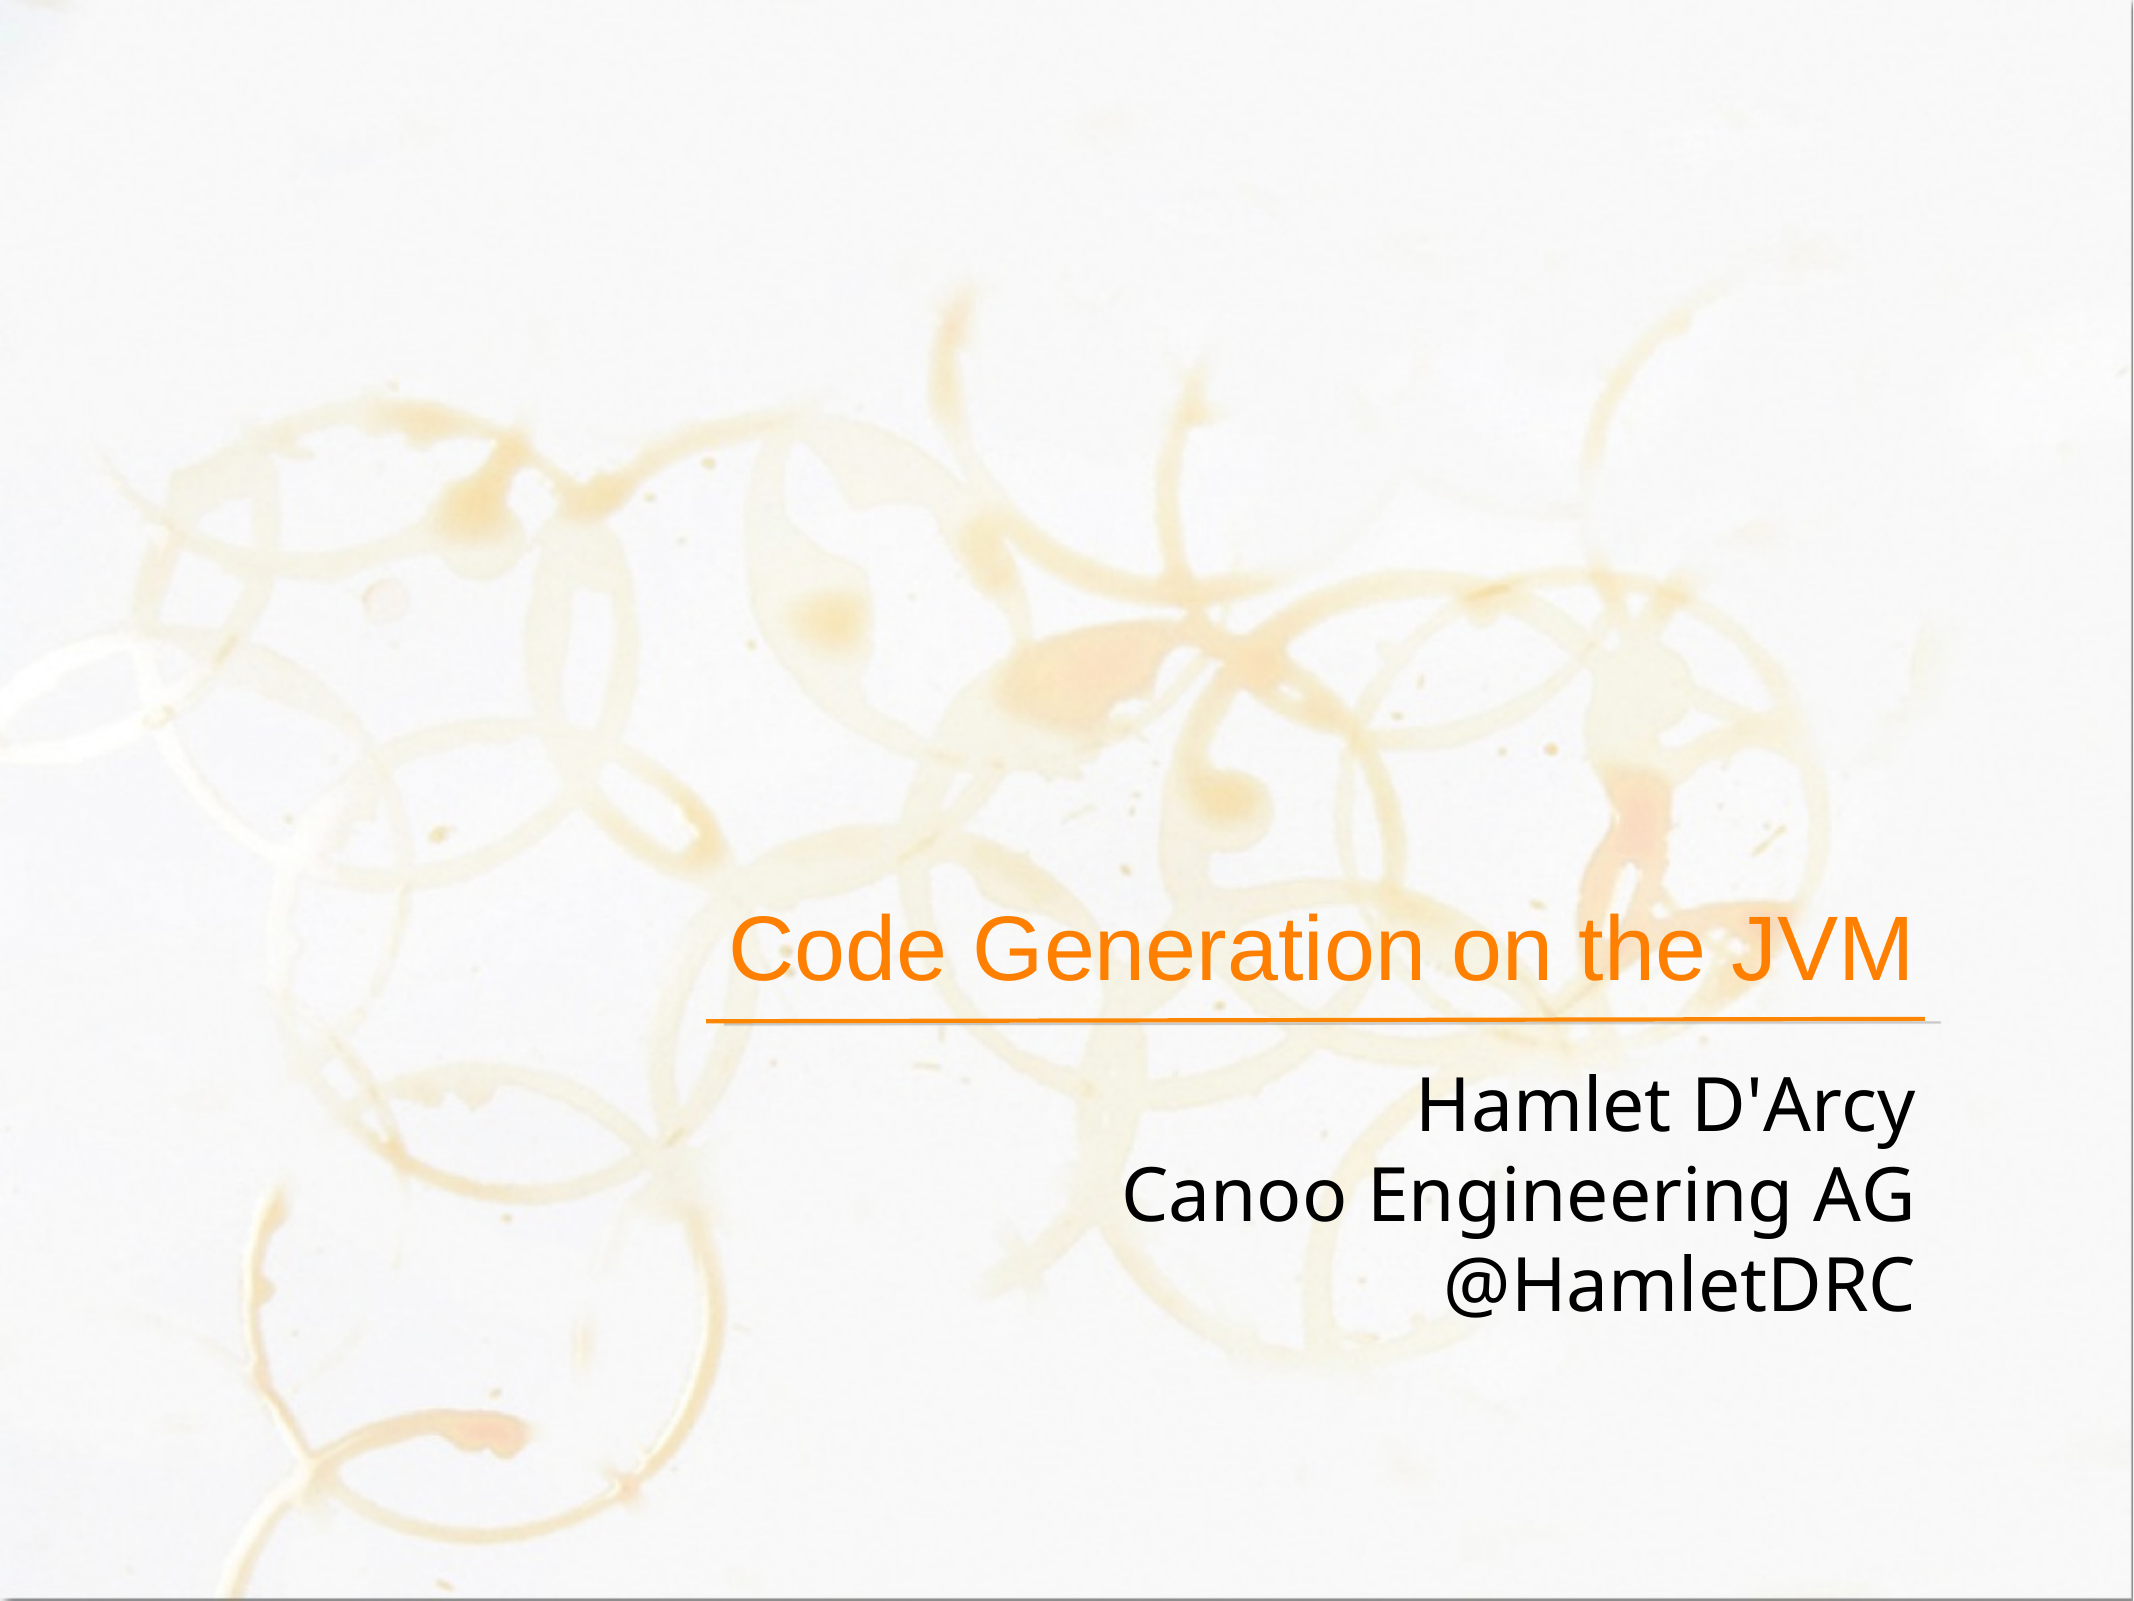

# Code Generation on the JVM
Hamlet D'Arcy
Canoo Engineering AG
@HamletDRC